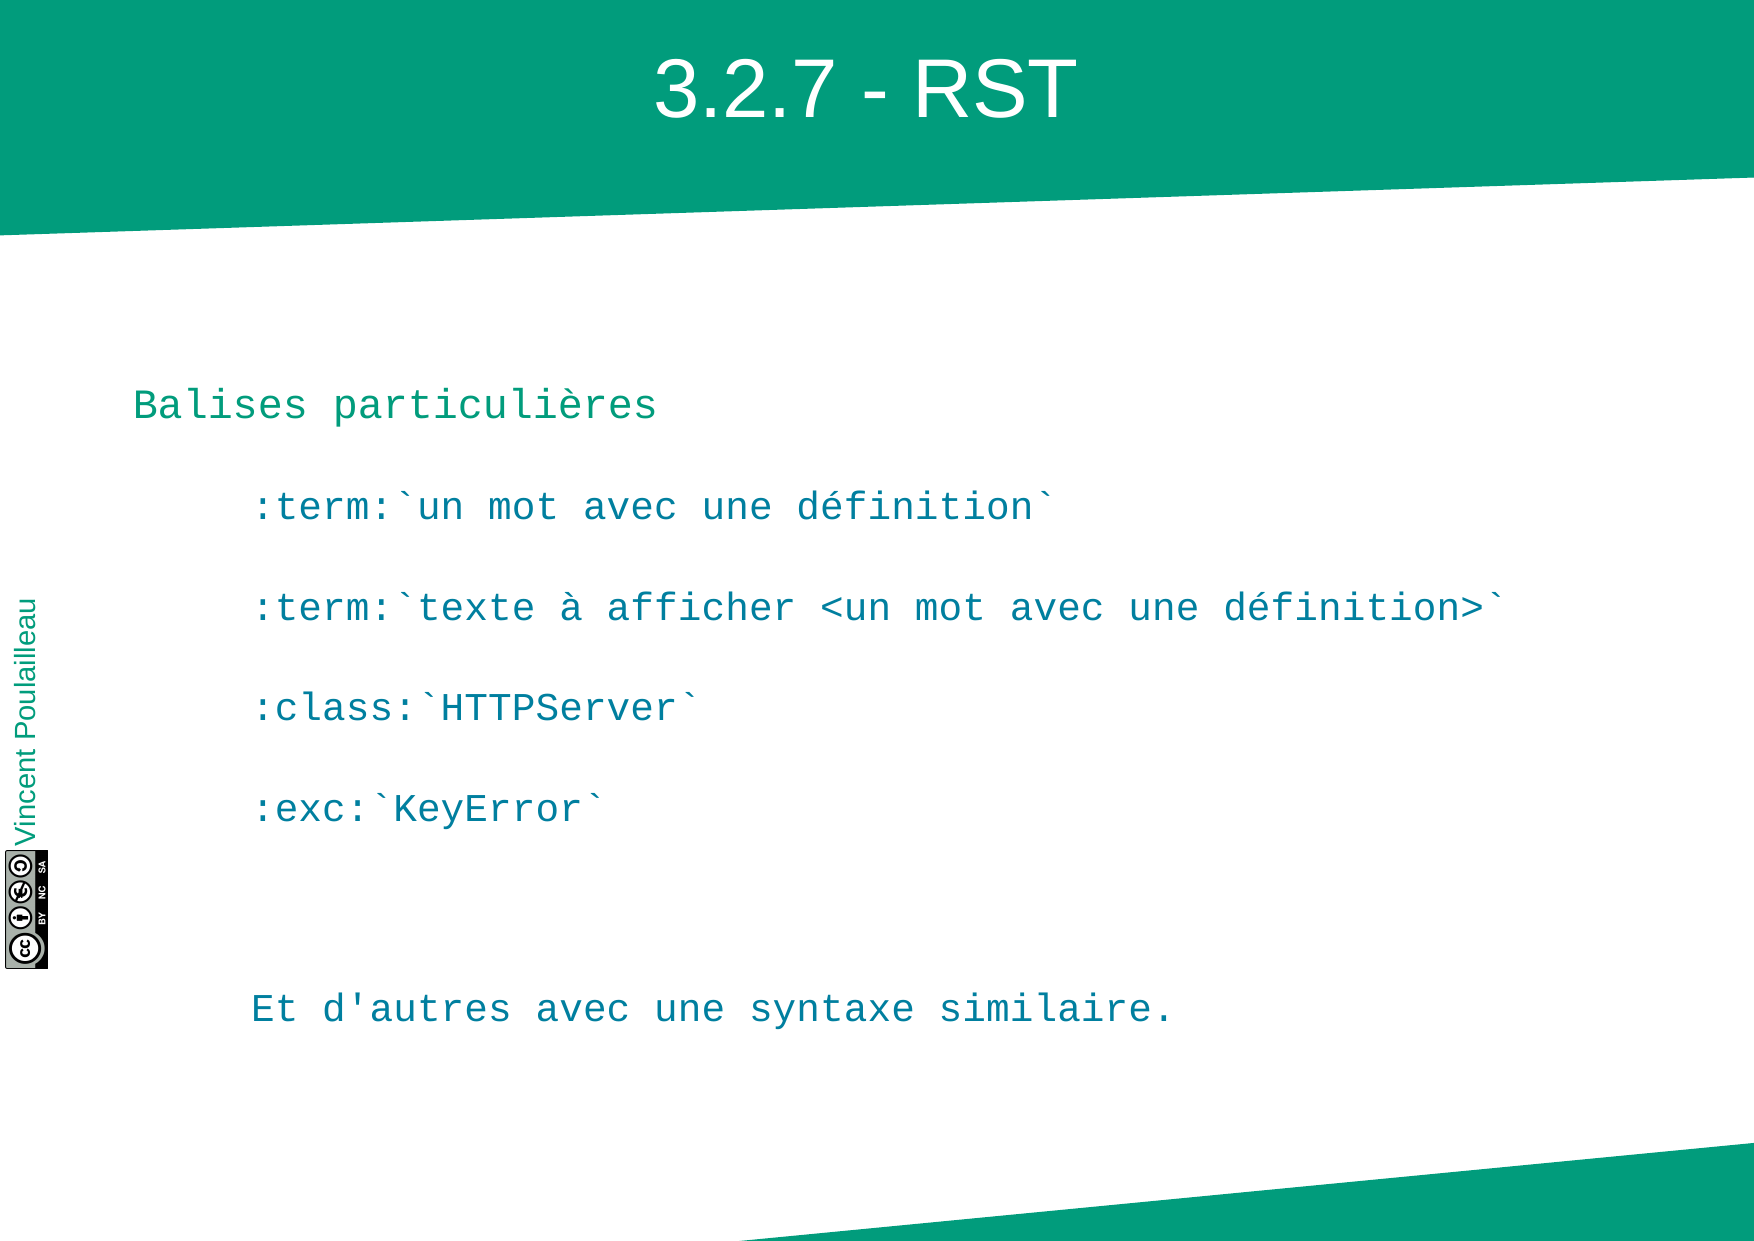

3.2.7 - RST
Balises particulières
:term:`un mot avec une définition`
:term:`texte à afficher <un mot avec une définition>`
:class:`HTTPServer`
:exc:`KeyError`
Et d'autres avec une syntaxe similaire.
© 2019 Vincent Poulailleau